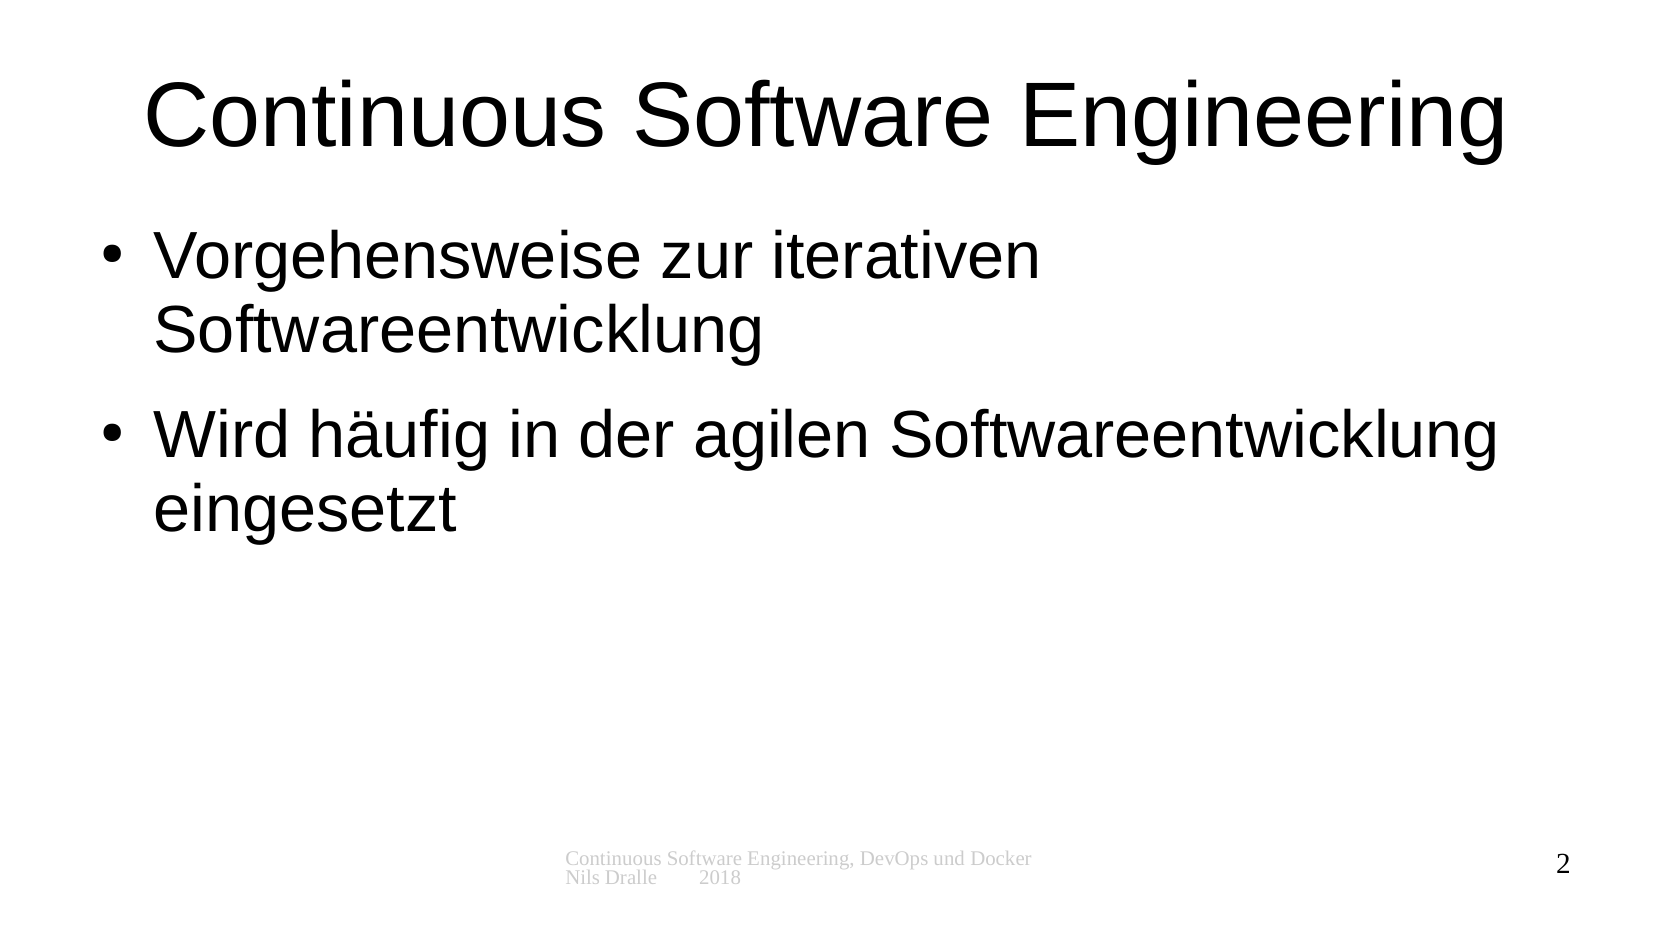

# Continuous Software Engineering
Vorgehensweise zur iterativen Softwareentwicklung
Wird häufig in der agilen Softwareentwicklung eingesetzt
Continuous Software Engineering, DevOps und Docker Nils Dralle 2018
2